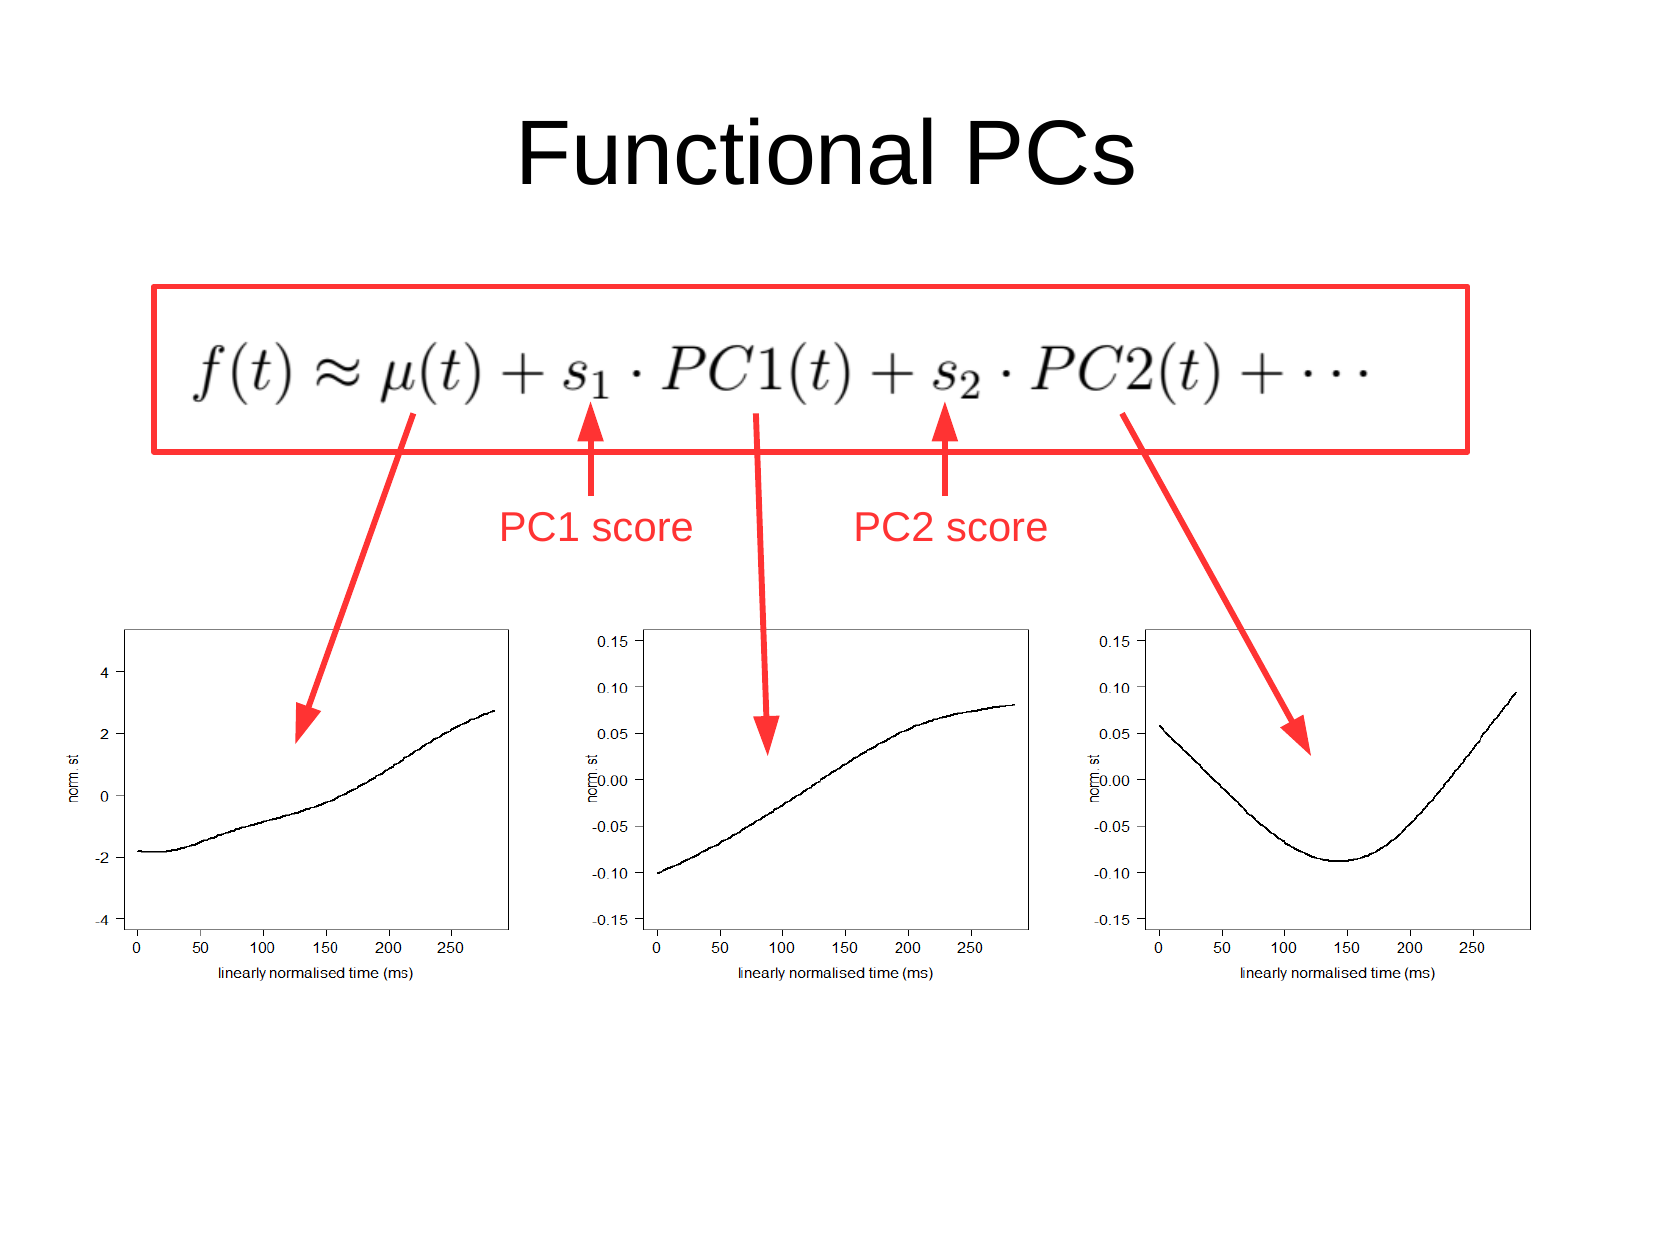

# Functional PCs
PC1 score
PC2 score